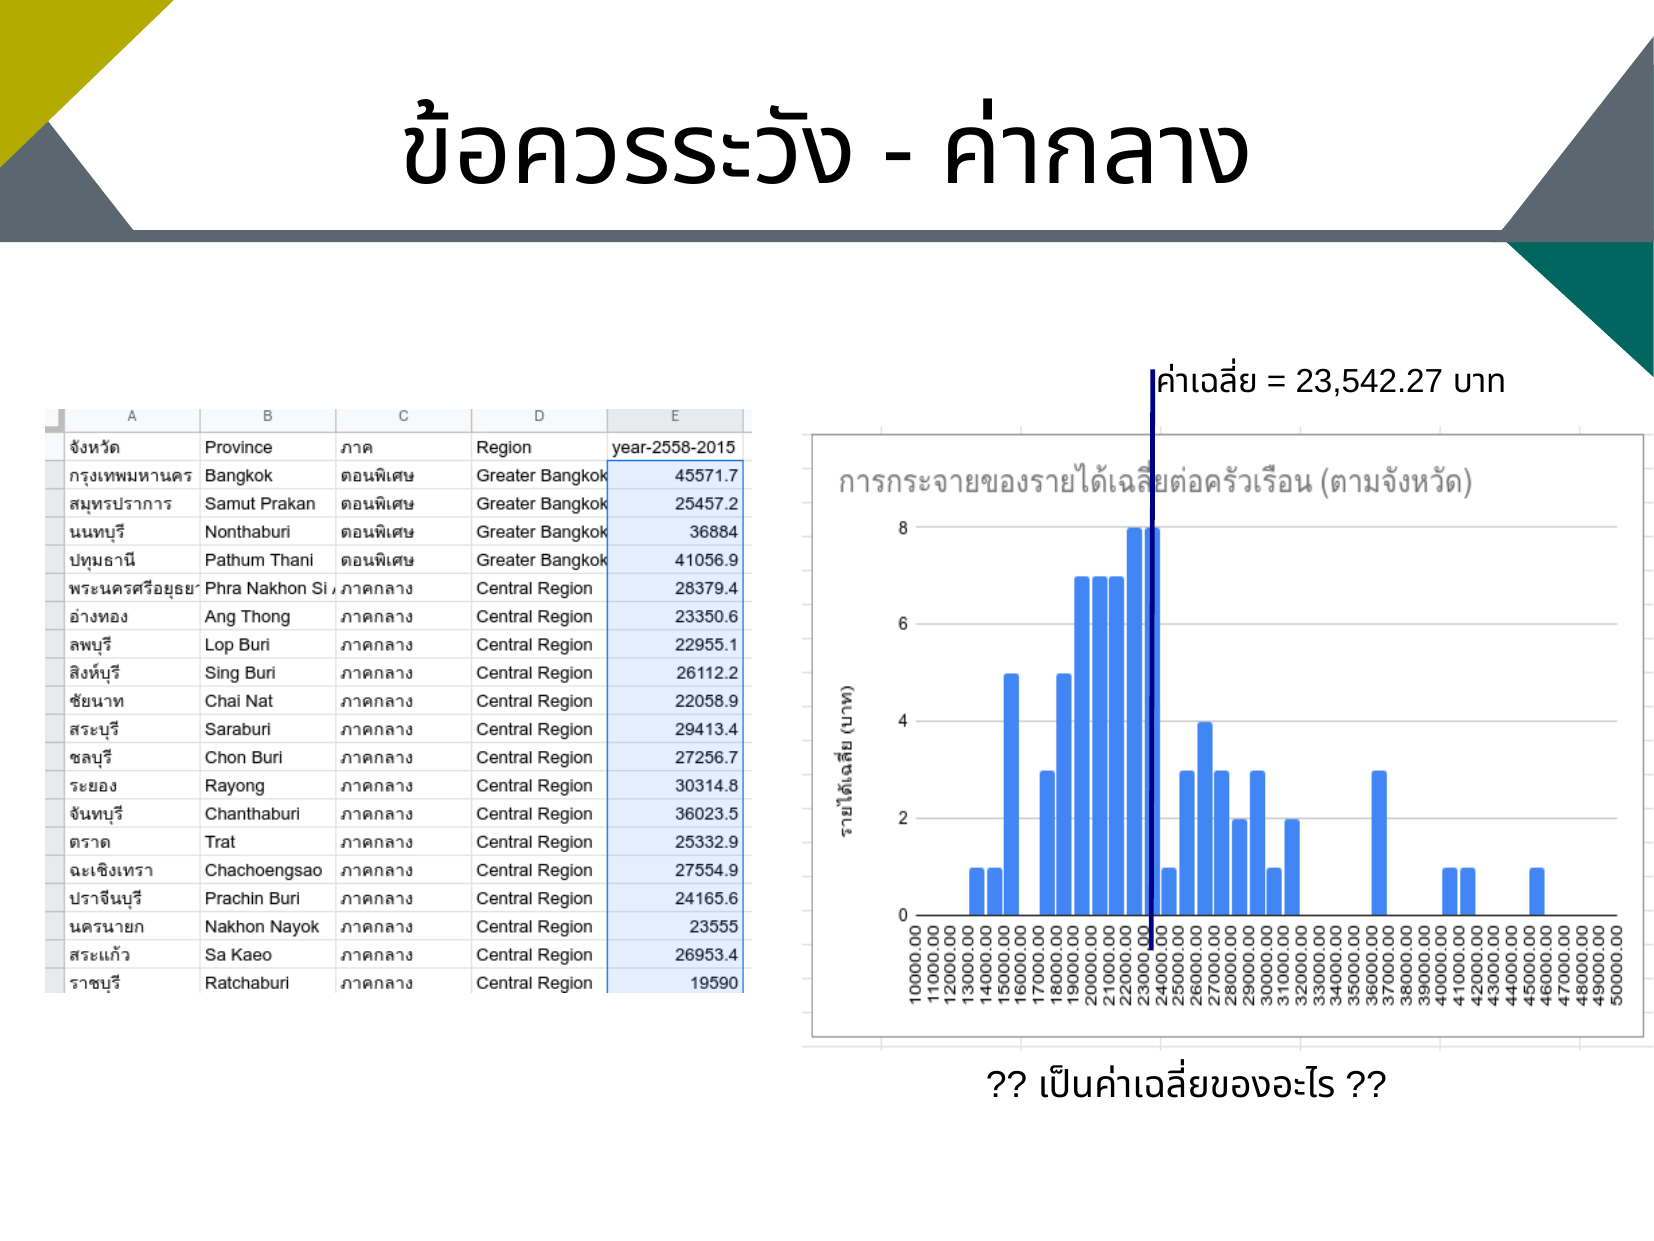

# ข้อควรระวัง - ค่ากลาง
ค่าเฉลี่ย = 23,542.27 บาท
?? เป็นค่าเฉลี่ยของอะไร ??